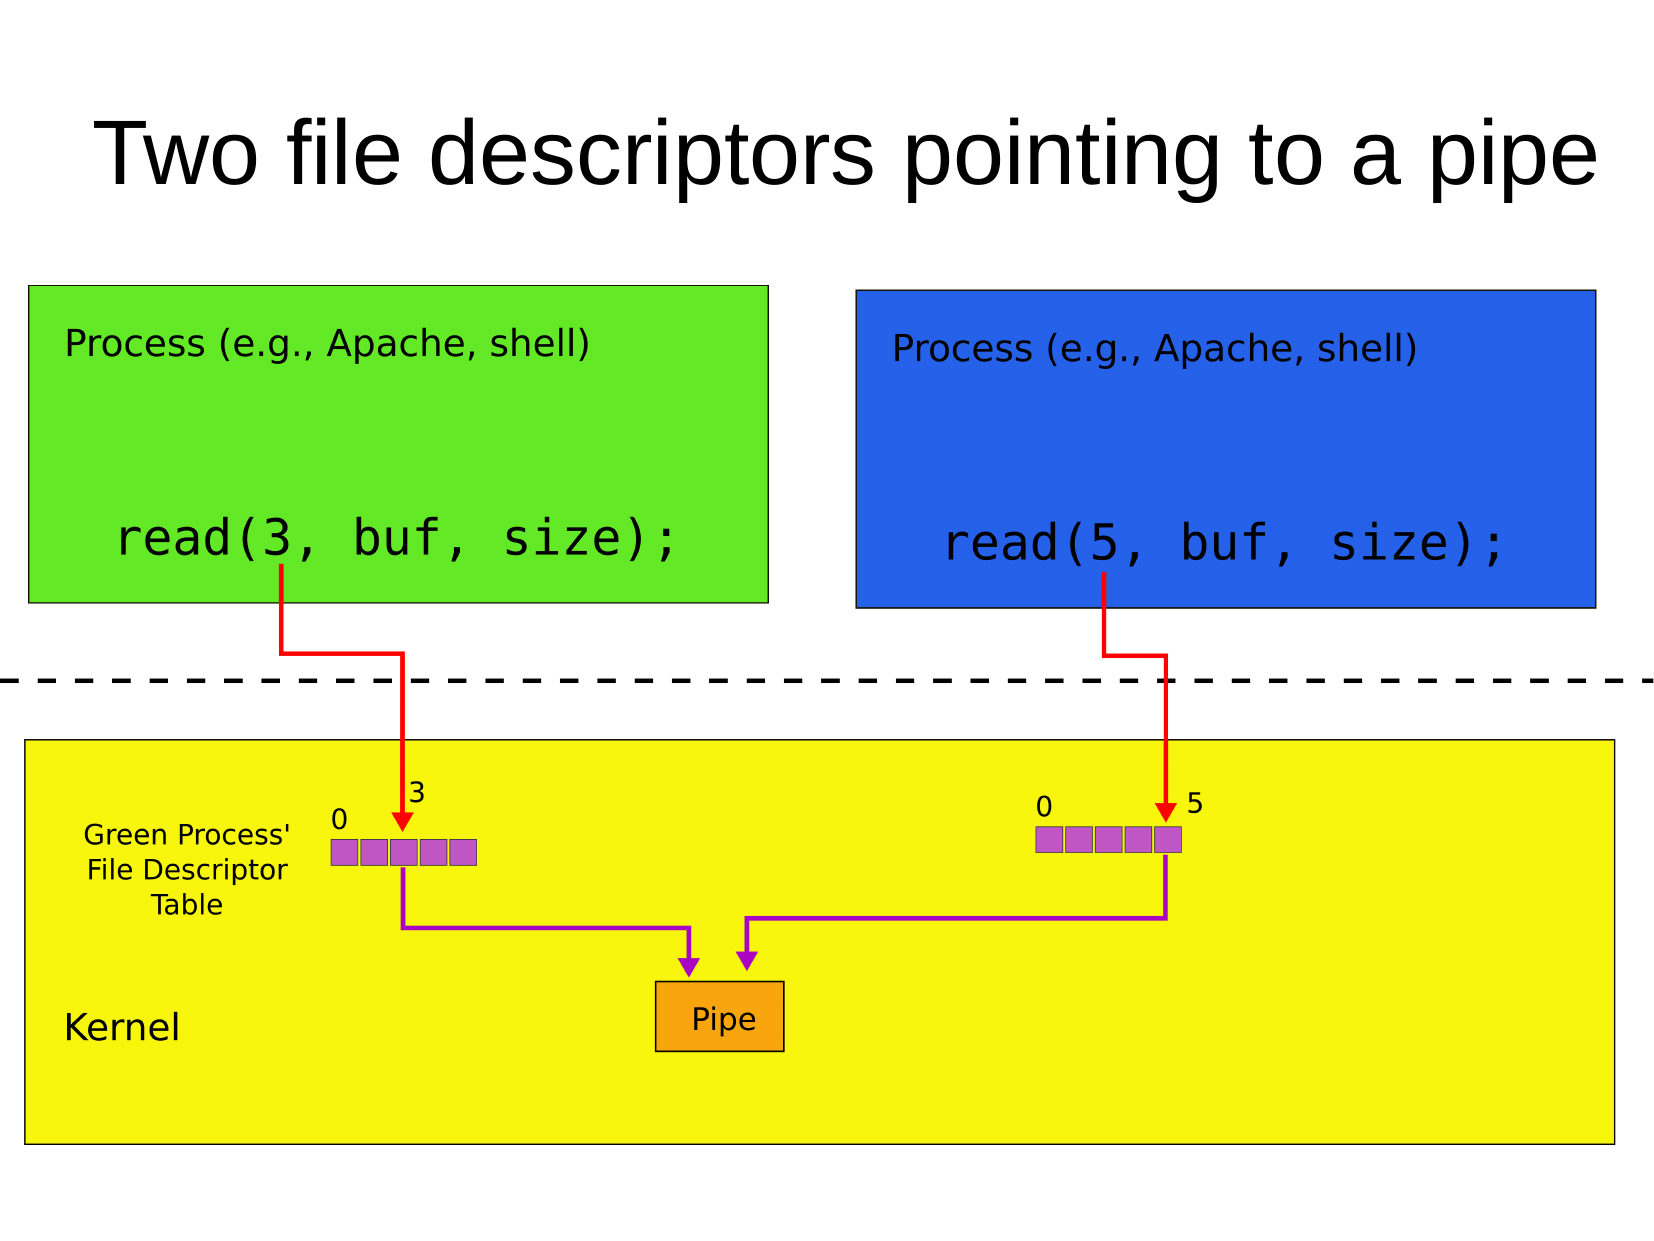

# Two file descriptors pointing to a pipe